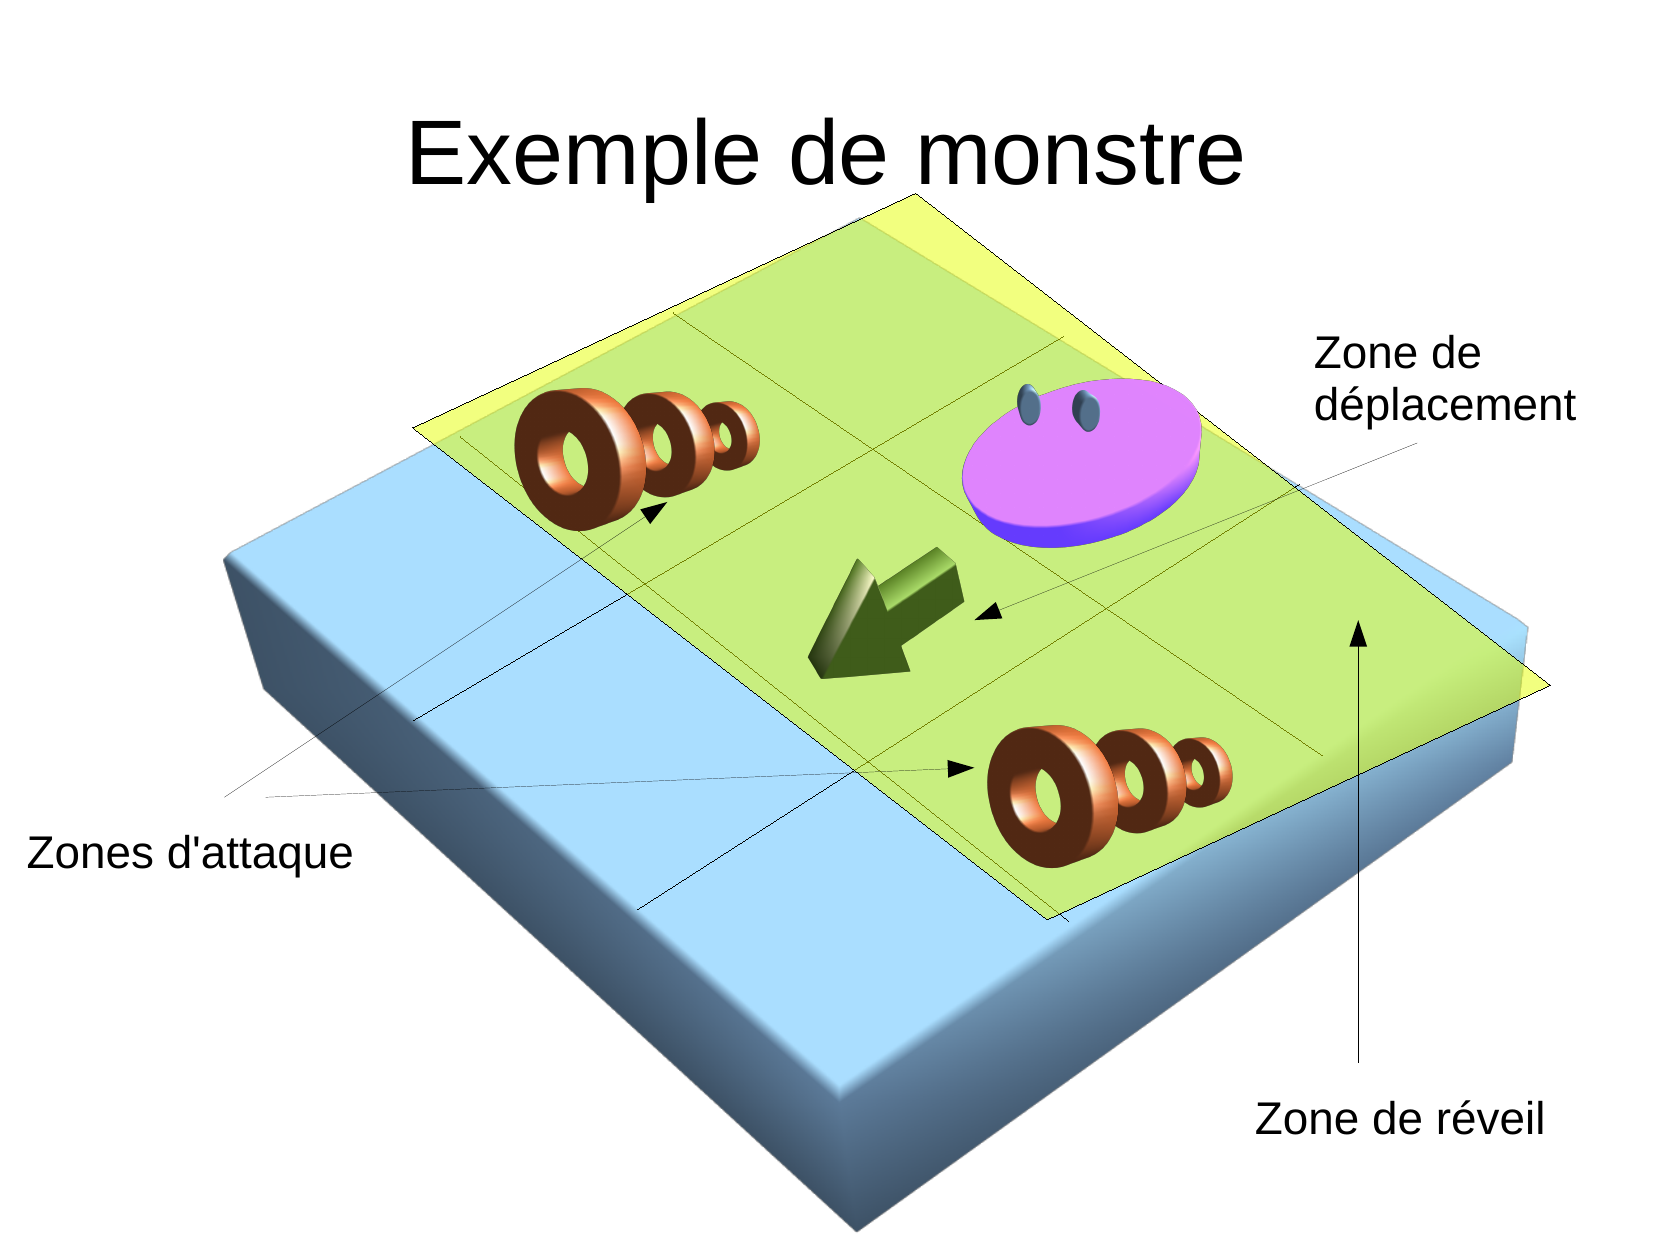

# Exemple de monstre
Zone de déplacement
Zones d'attaque
Zone de réveil